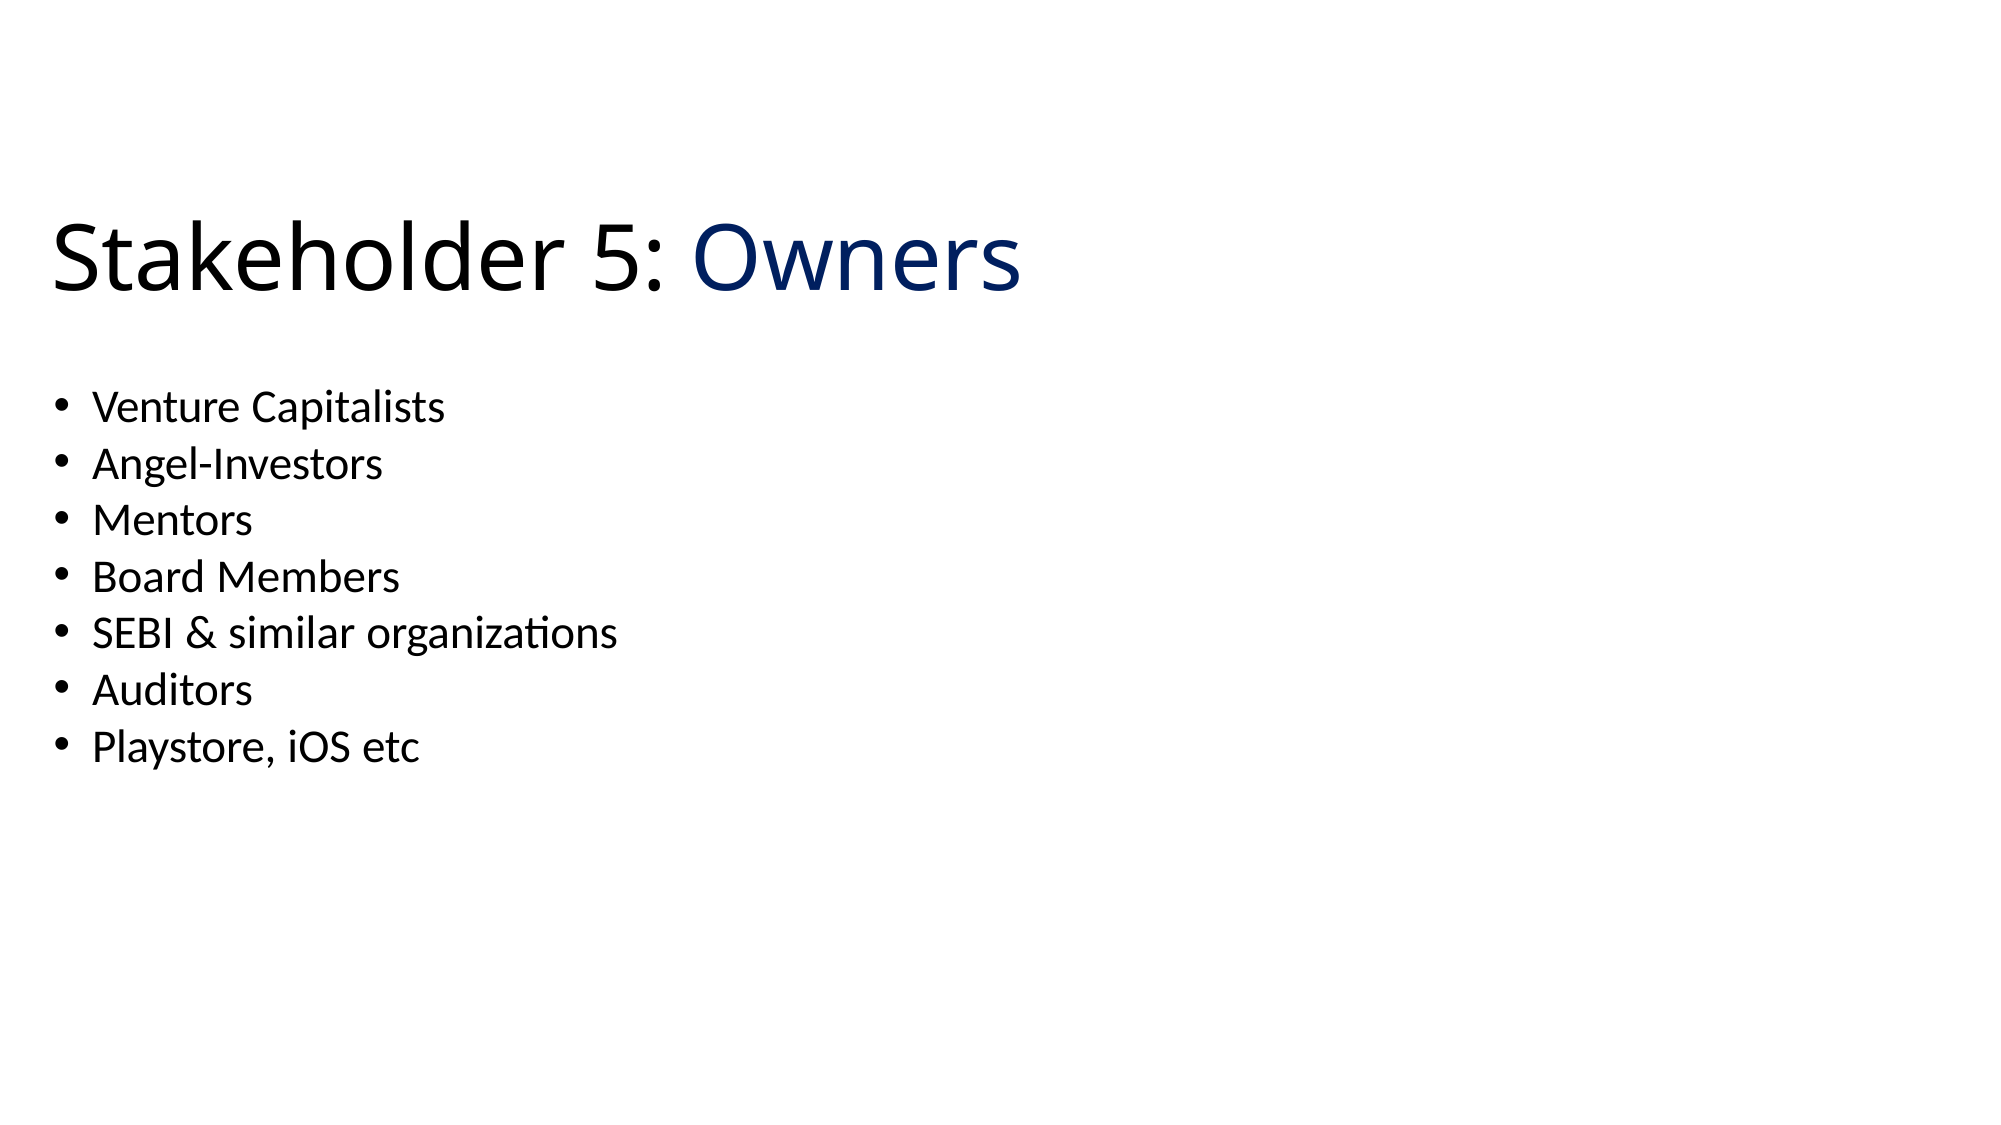

# Stakeholder 5: Owners
Venture Capitalists
Angel-Investors
Mentors
Board Members
SEBI & similar organizations
Auditors
Playstore, iOS etc